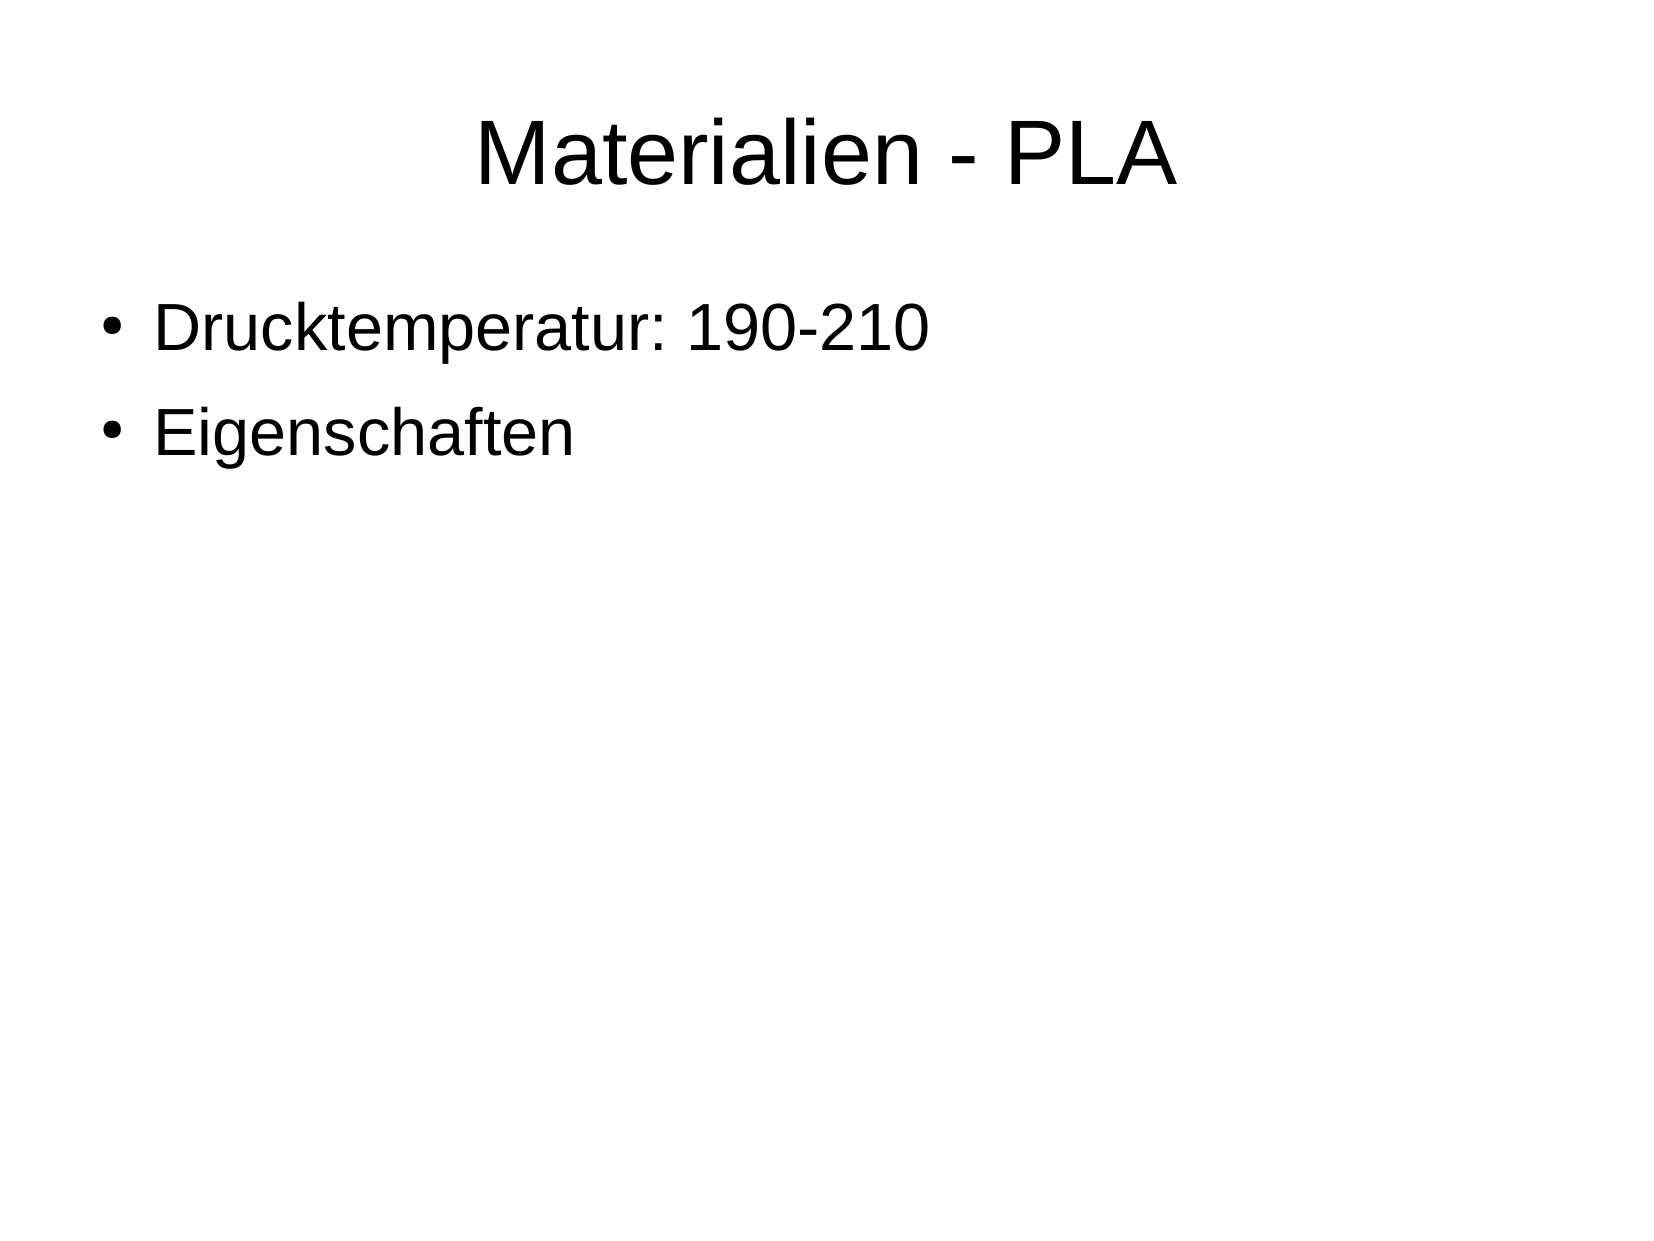

# Materialien - PLA
Drucktemperatur: 190-210
Eigenschaften